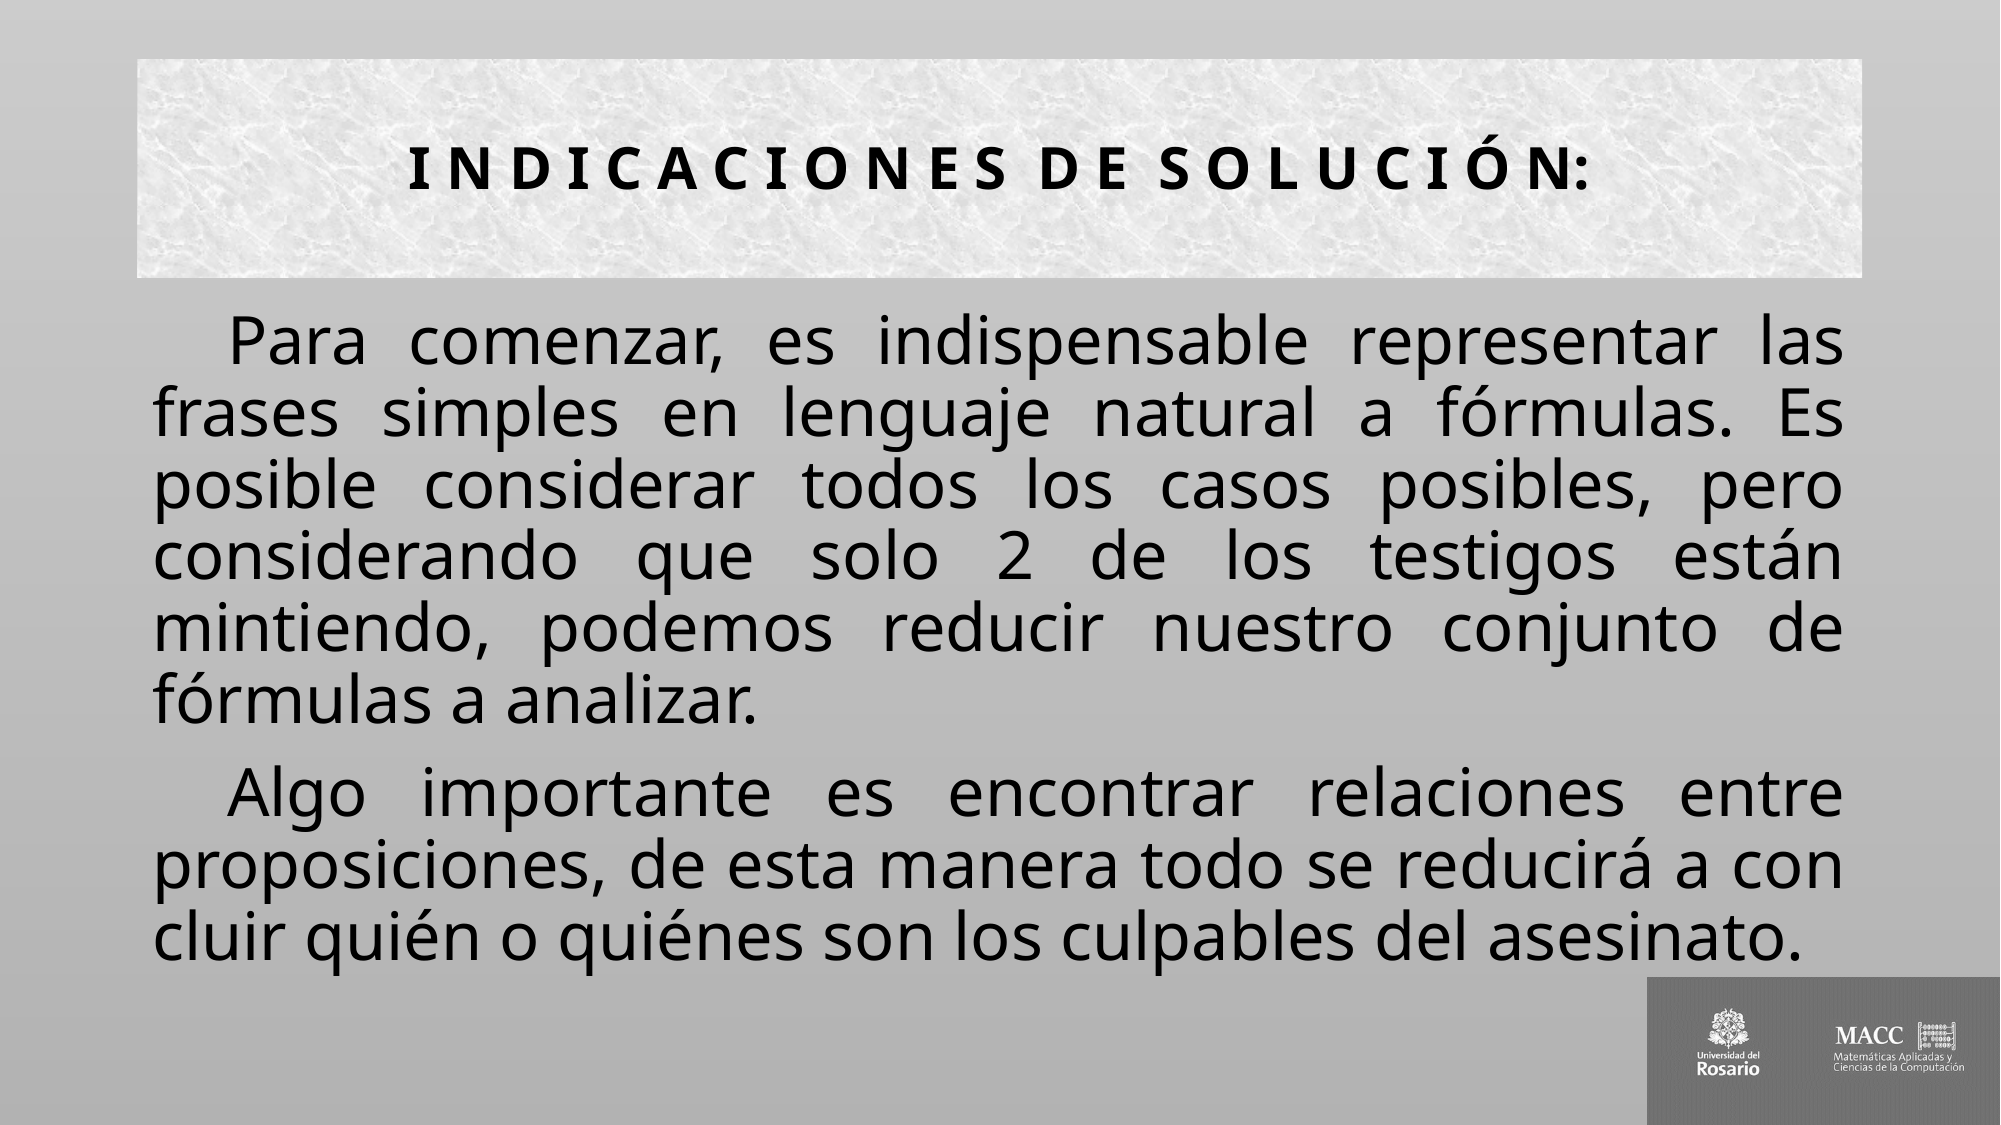

I N D I C A C I O N E S D E S O L U C I Ó N:
	Para comenzar, es indispensable representar las frases simples en lenguaje natural a fórmulas. Es posible considerar todos los casos posibles, pero considerando que solo 2 de los testigos están mintiendo, podemos reducir nuestro conjunto de fórmulas a analizar.
	Algo importante es encontrar relaciones entre proposiciones, de esta manera todo se reducirá a con cluir quién o quiénes son los culpables del asesinato.